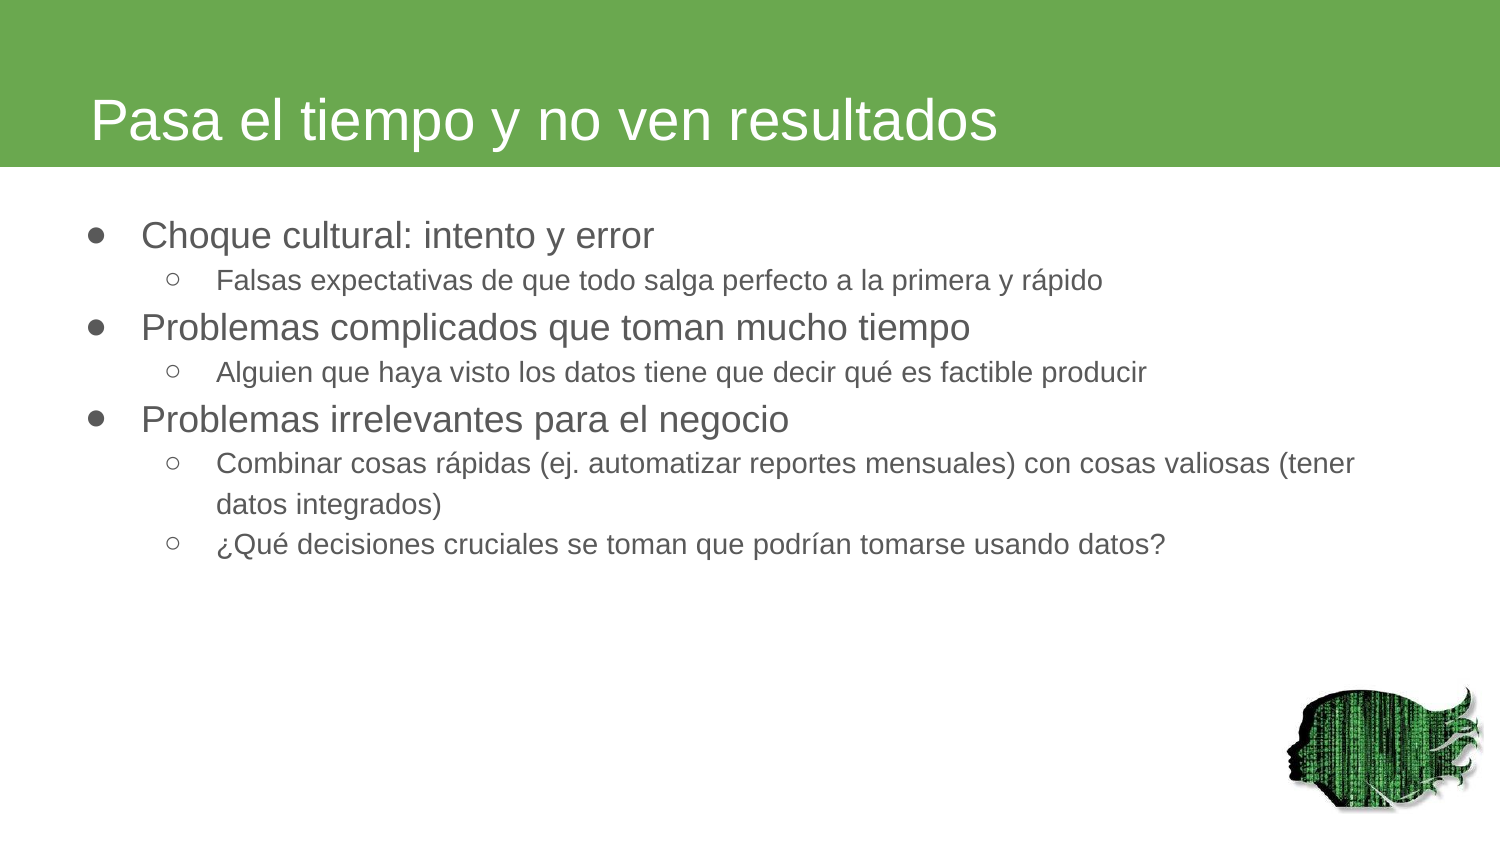

Pasa el tiempo y no ven resultados
# Choque cultural: intento y error
Falsas expectativas de que todo salga perfecto a la primera y rápido
Problemas complicados que toman mucho tiempo
Alguien que haya visto los datos tiene que decir qué es factible producir
Problemas irrelevantes para el negocio
Combinar cosas rápidas (ej. automatizar reportes mensuales) con cosas valiosas (tener datos integrados)
¿Qué decisiones cruciales se toman que podrían tomarse usando datos?